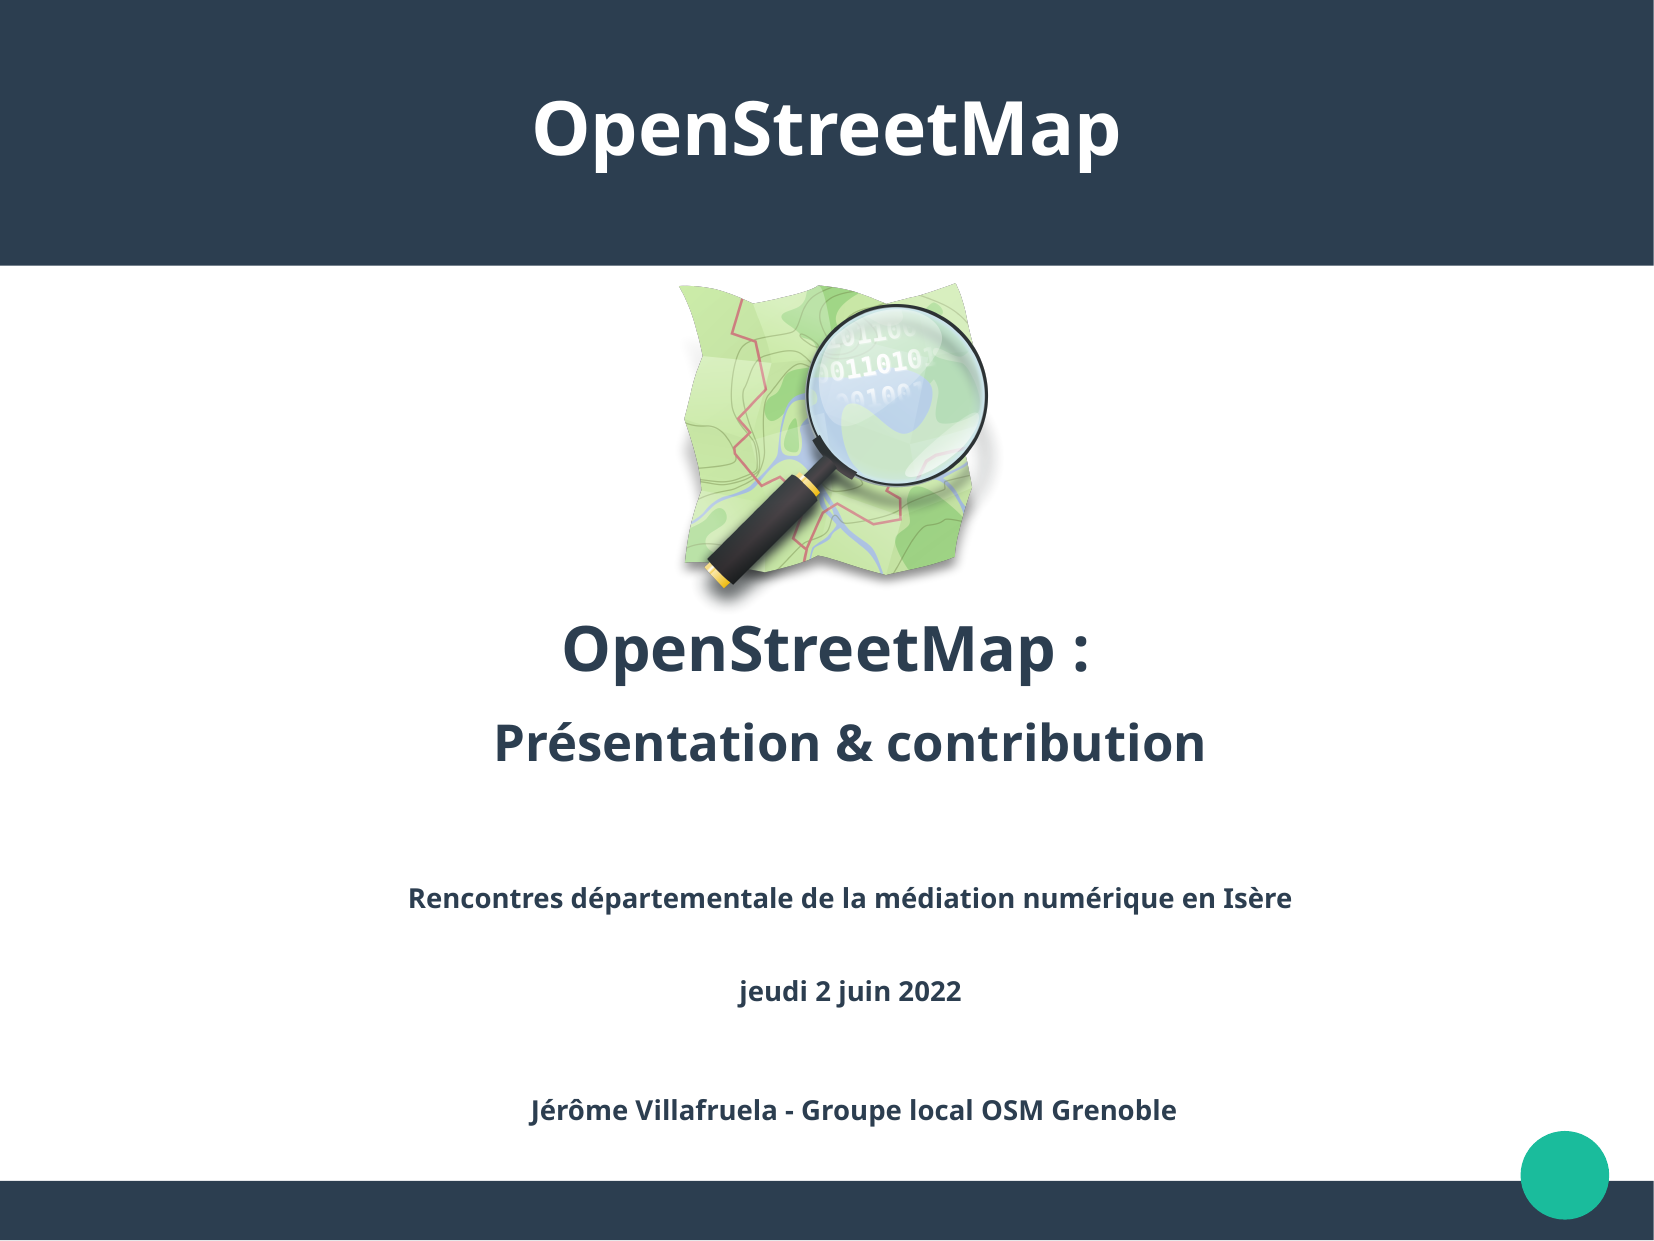

# OpenStreetMap
OpenStreetMap :
Présentation & contribution
 Rencontres départementale de la médiation numérique en Isère
 jeudi 2 juin 2022
 Jérôme Villafruela - Groupe local OSM Grenoble